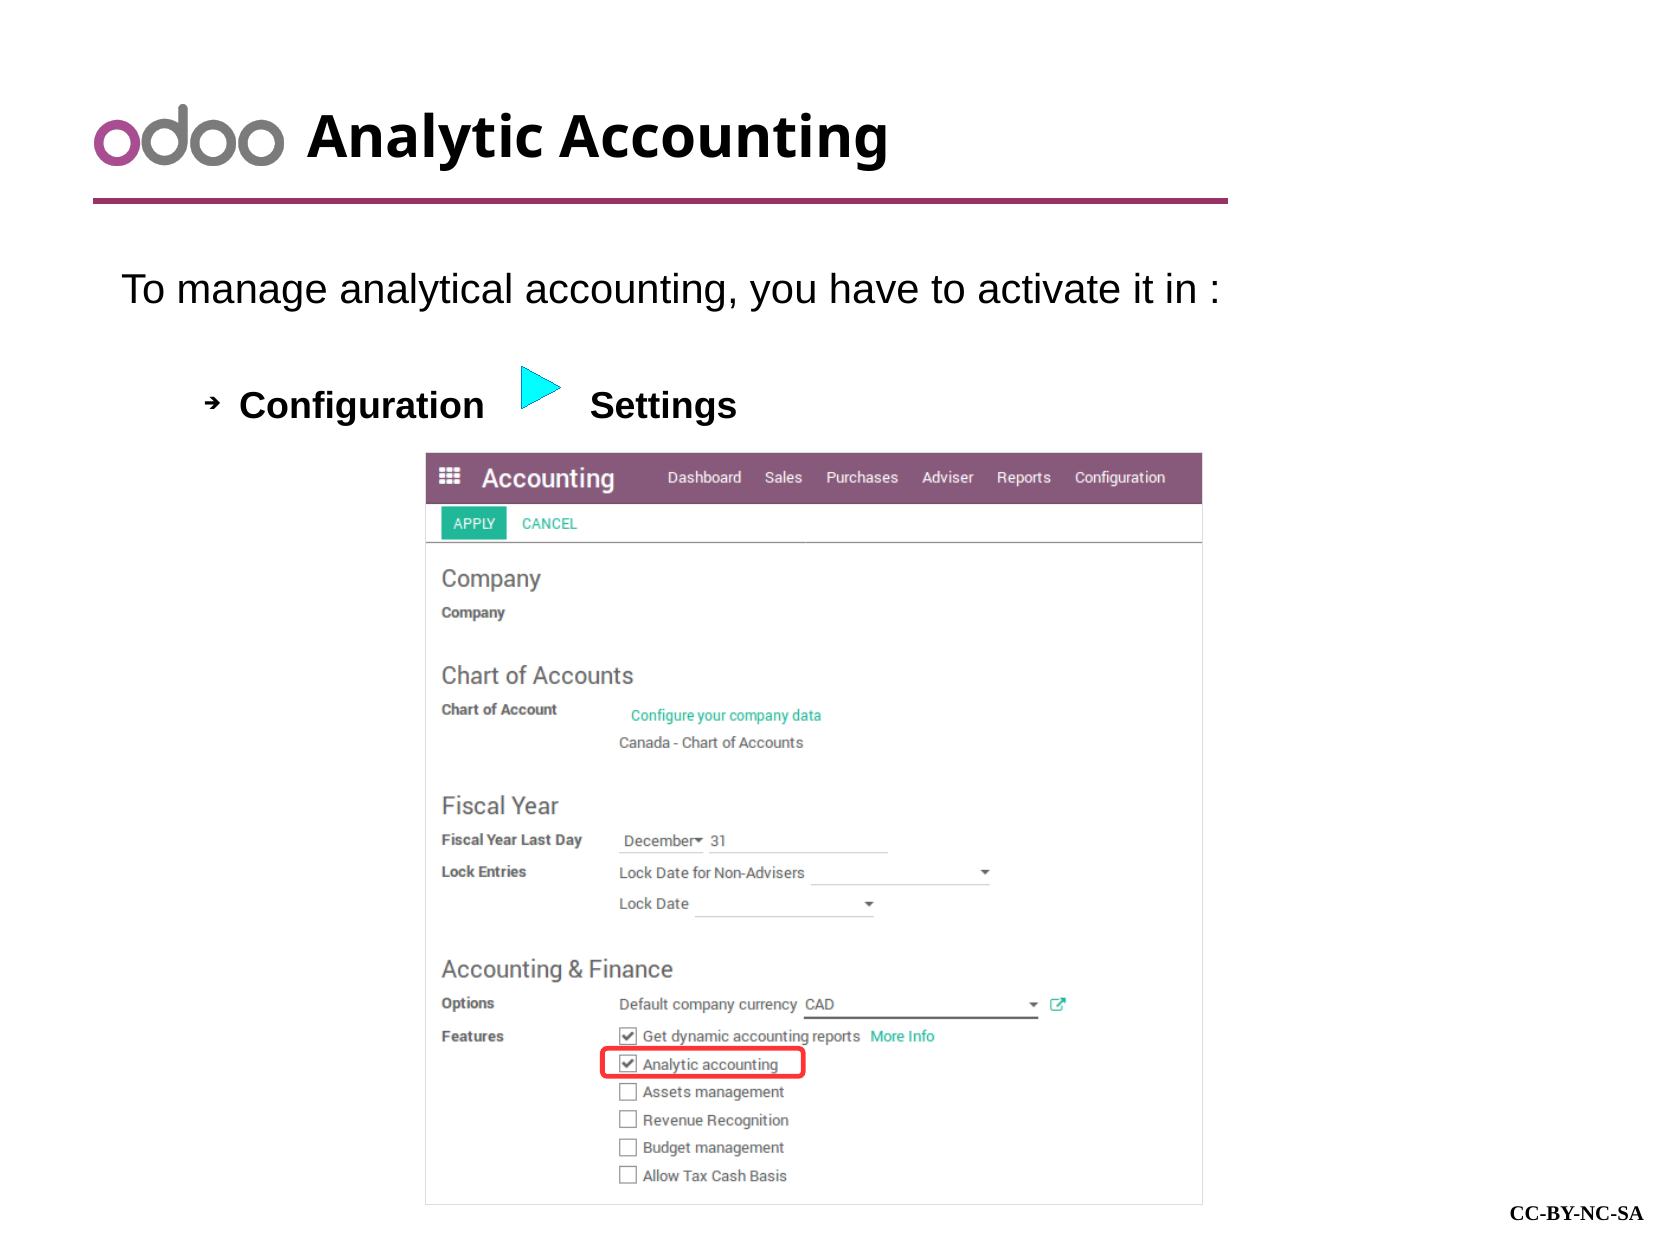

# Analytic Accounting
To manage analytical accounting, you have to activate it in :
Configuration Settings